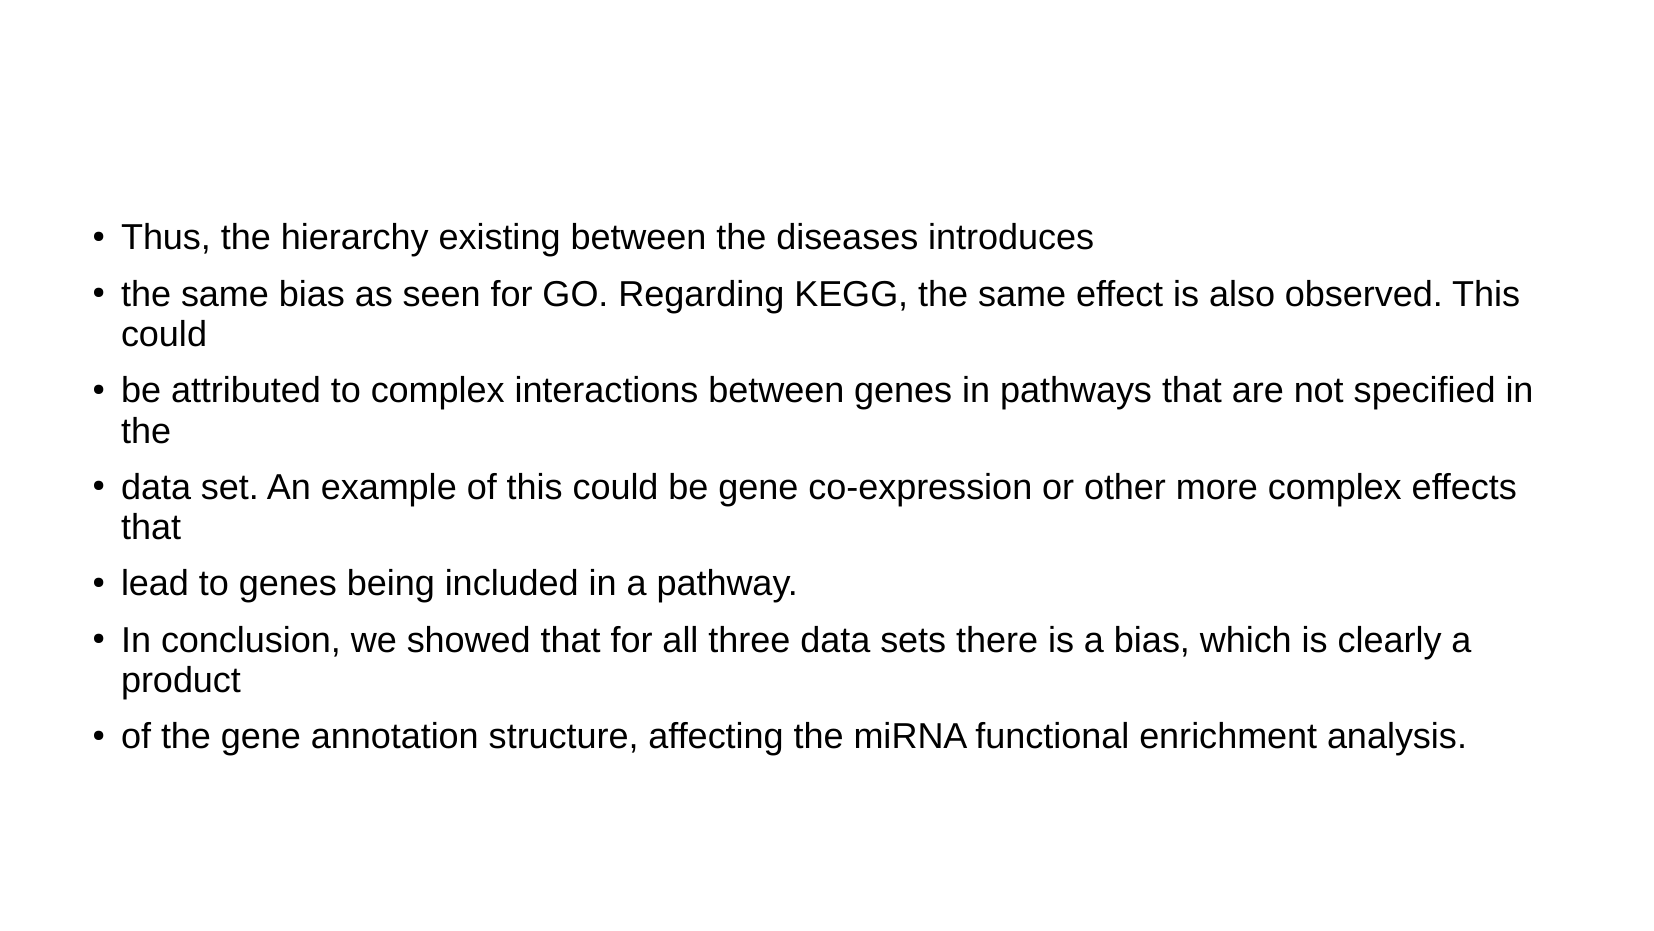

#
Thus, the hierarchy existing between the diseases introduces
the same bias as seen for GO. Regarding KEGG, the same effect is also observed. This could
be attributed to complex interactions between genes in pathways that are not specified in the
data set. An example of this could be gene co-expression or other more complex effects that
lead to genes being included in a pathway.
In conclusion, we showed that for all three data sets there is a bias, which is clearly a product
of the gene annotation structure, affecting the miRNA functional enrichment analysis.